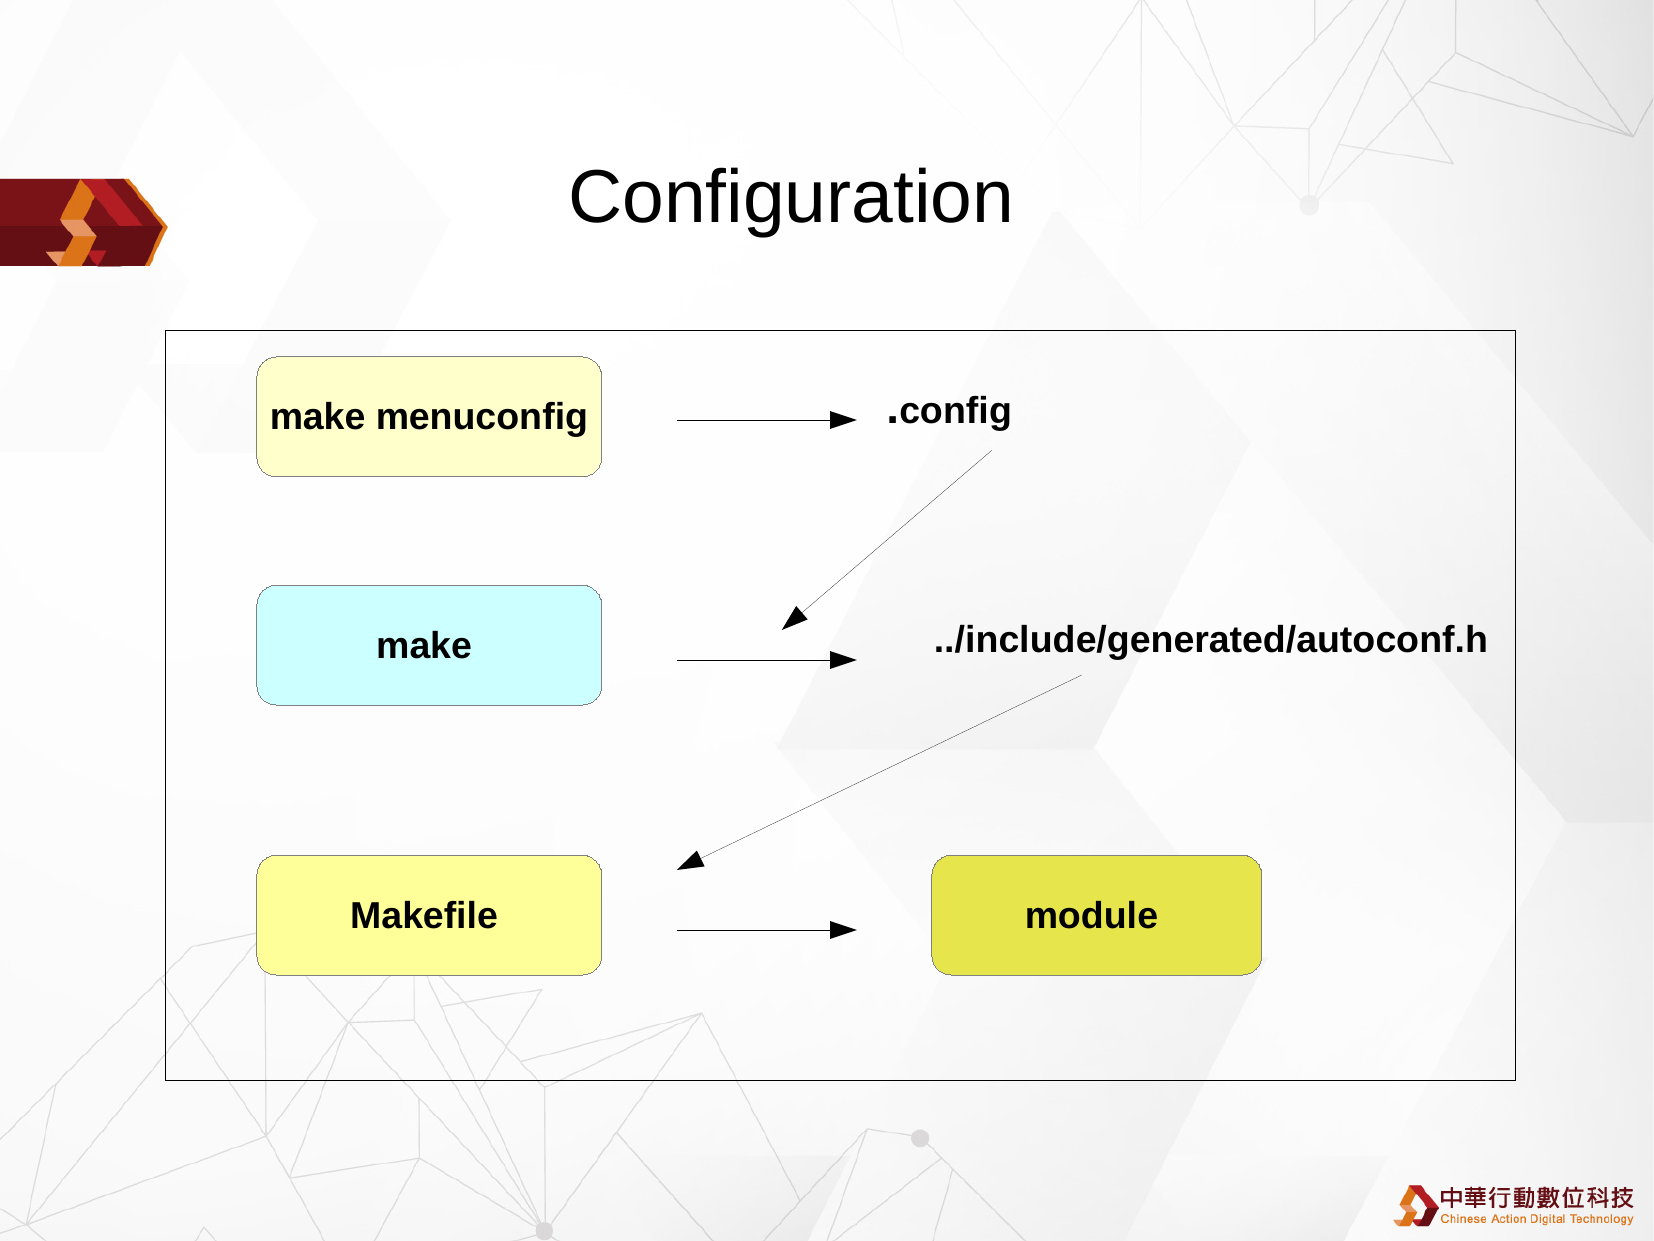

# Configuration
make menuconfig
.config
make
../include/generated/autoconf.h
Makefile
module